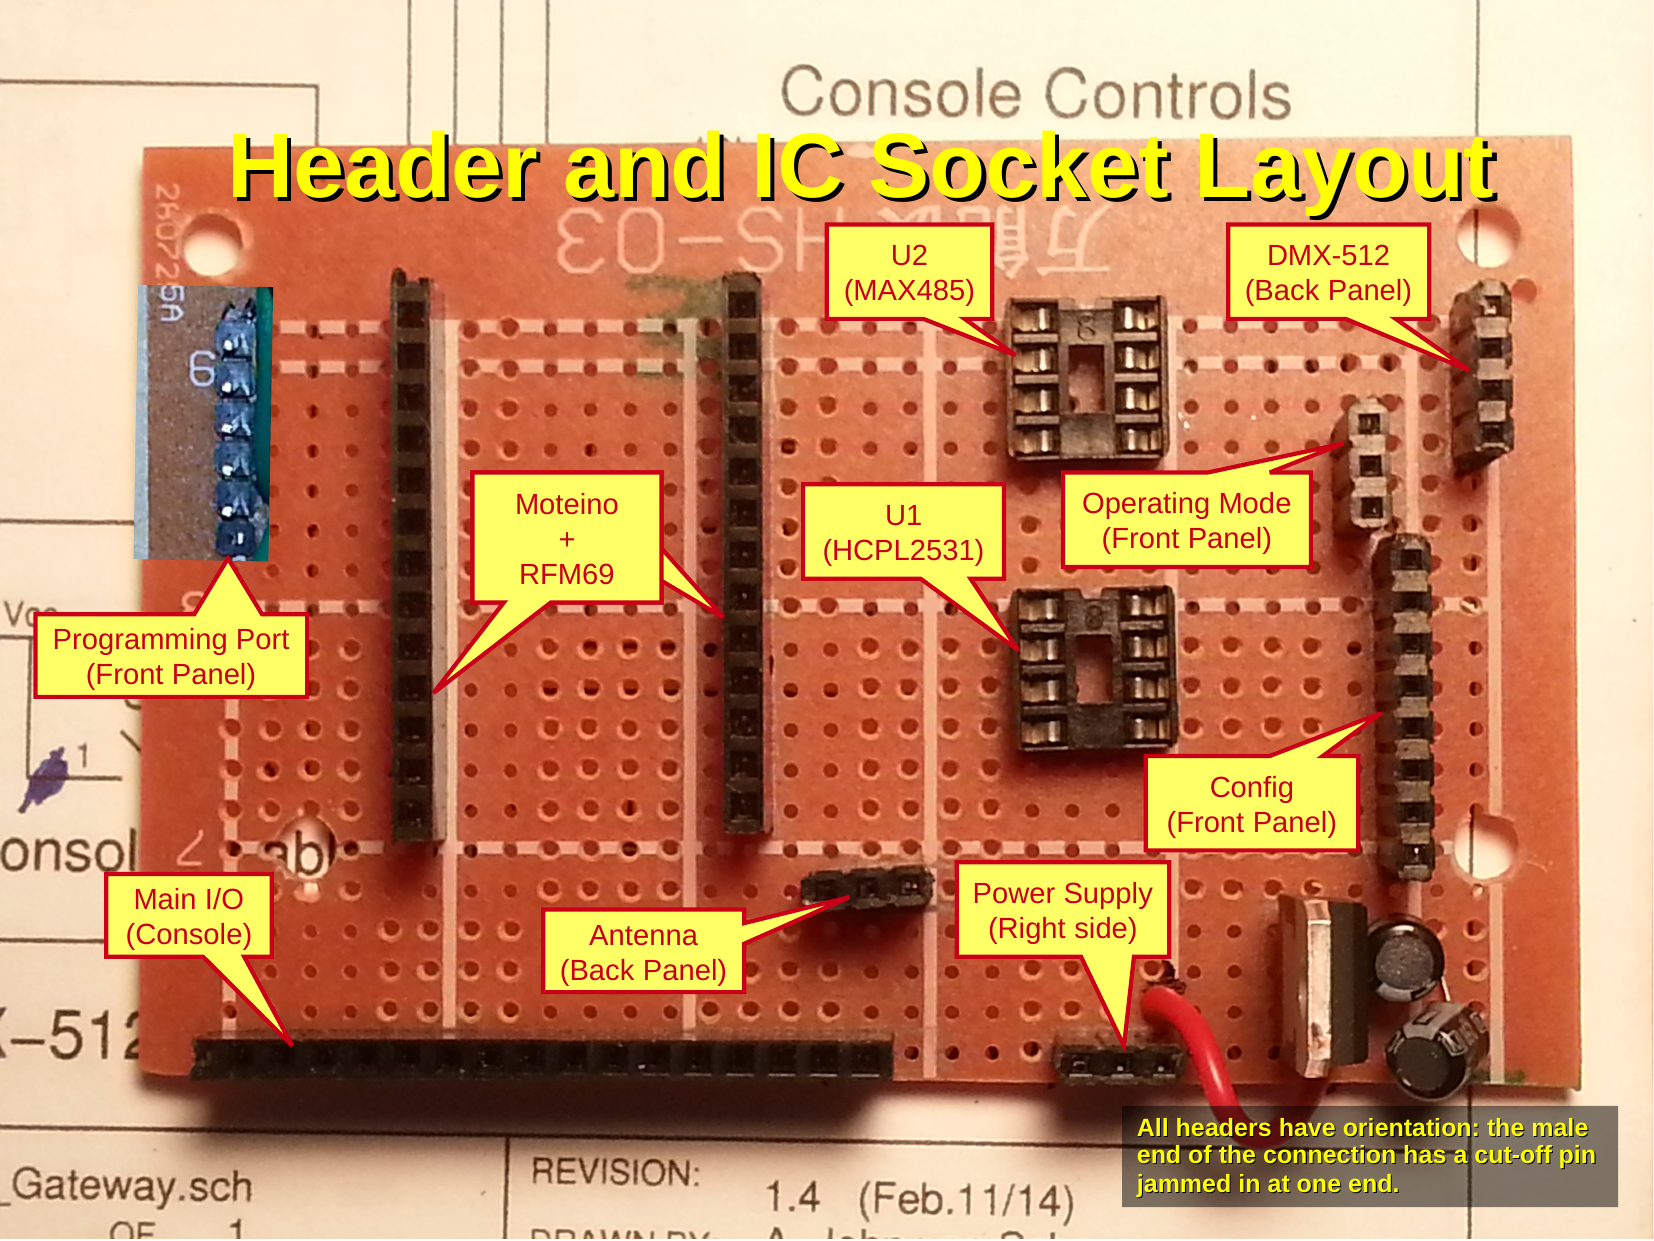

#
Header and IC Socket Layout
U2
(MAX485)
DMX-512
(Back Panel)
Moteino
+
RFM69
Moteino
+
RFM69
Operating Mode
(Front Panel)
U1
(HCPL2531)
Programming Port
(Front Panel)
Config
(Front Panel)
Power Supply
(Right side)
Main I/O
(Console)
Antenna
(Back Panel)
All headers have orientation: the male end of the connection has a cut-off pin jammed in at one end.
DMXW Gateway - J.van Schouwen, 2014
16